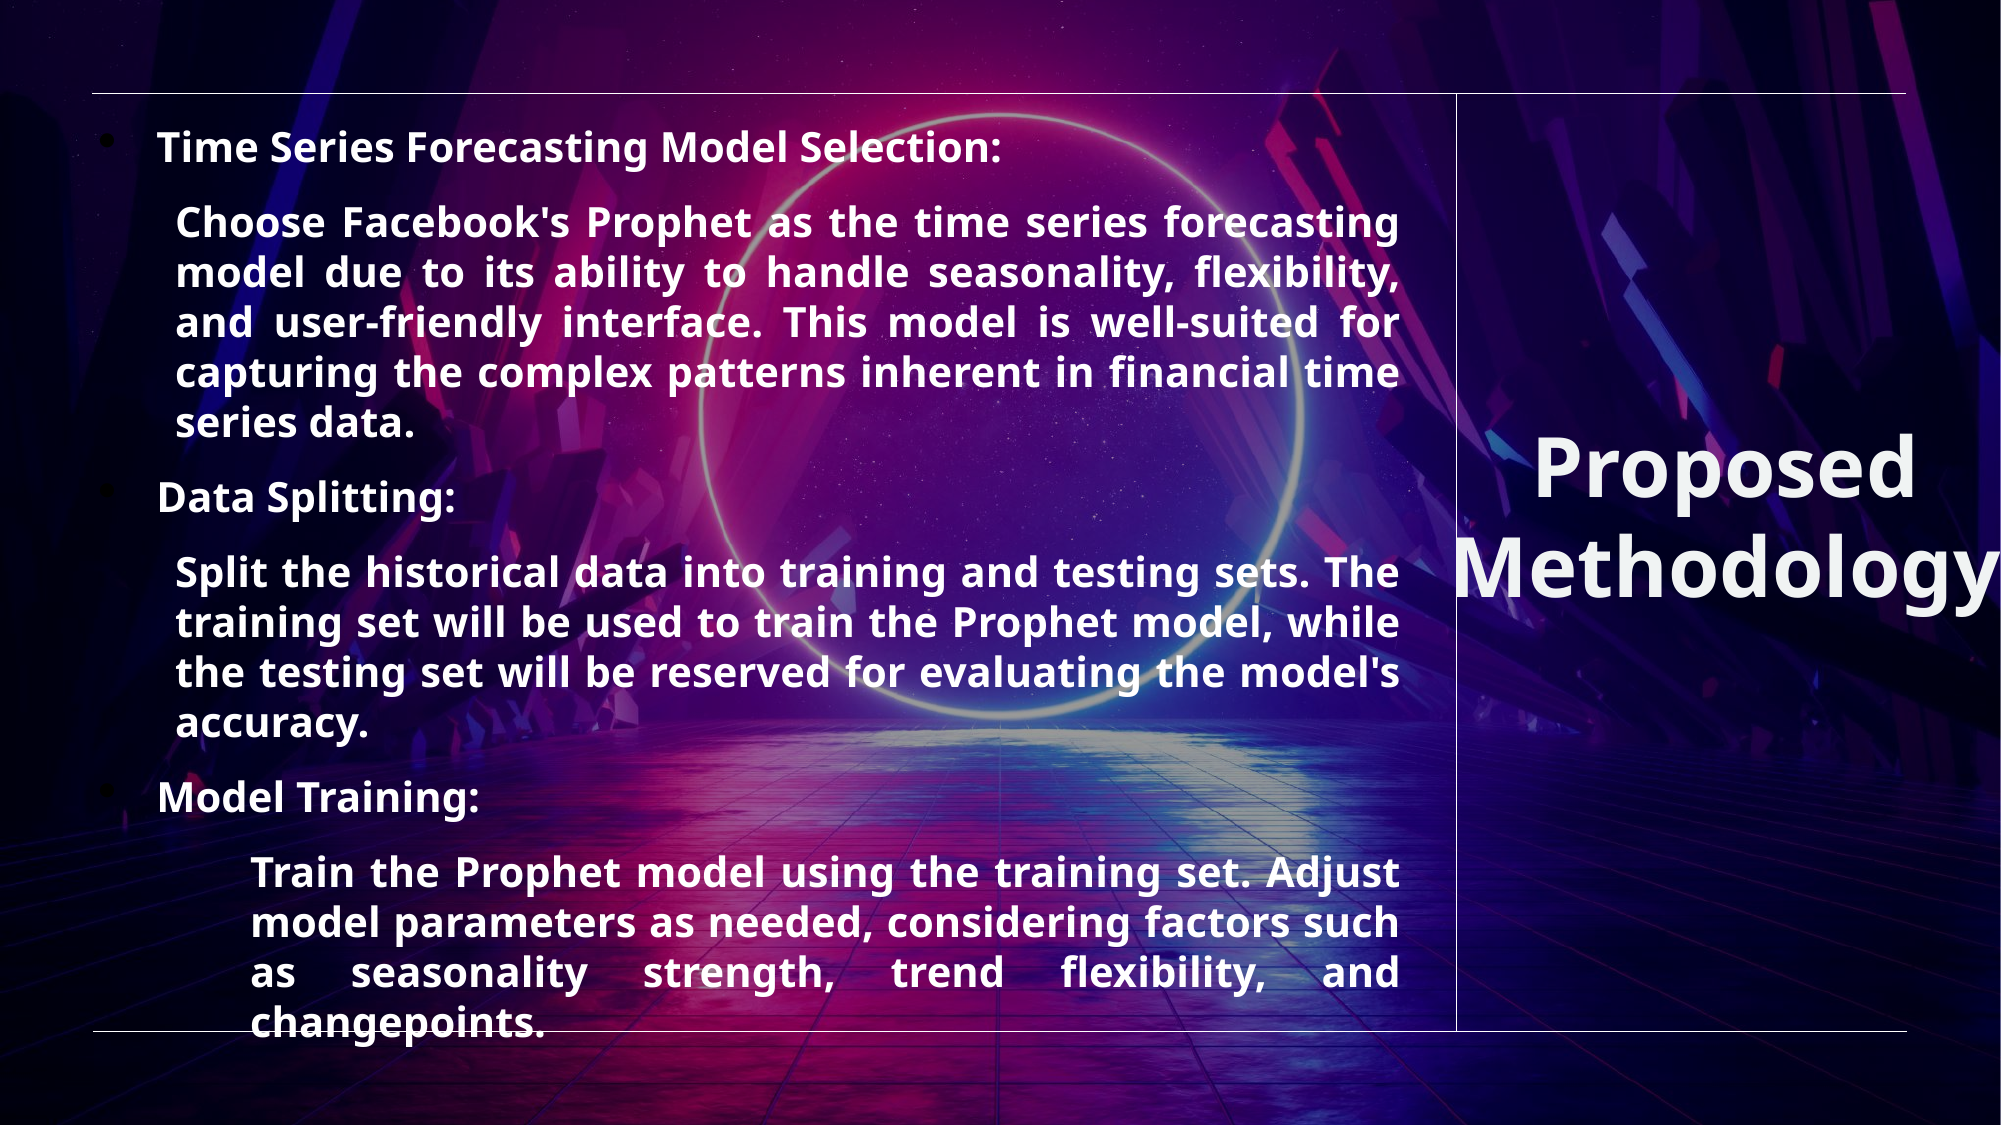

Time Series Forecasting Model Selection:
Choose Facebook's Prophet as the time series forecasting model due to its ability to handle seasonality, flexibility, and user-friendly interface. This model is well-suited for capturing the complex patterns inherent in financial time series data.
Data Splitting:
Split the historical data into training and testing sets. The training set will be used to train the Prophet model, while the testing set will be reserved for evaluating the model's accuracy.
Model Training:
Train the Prophet model using the training set. Adjust model parameters as needed, considering factors such as seasonality strength, trend flexibility, and changepoints.
Proposed Methodology